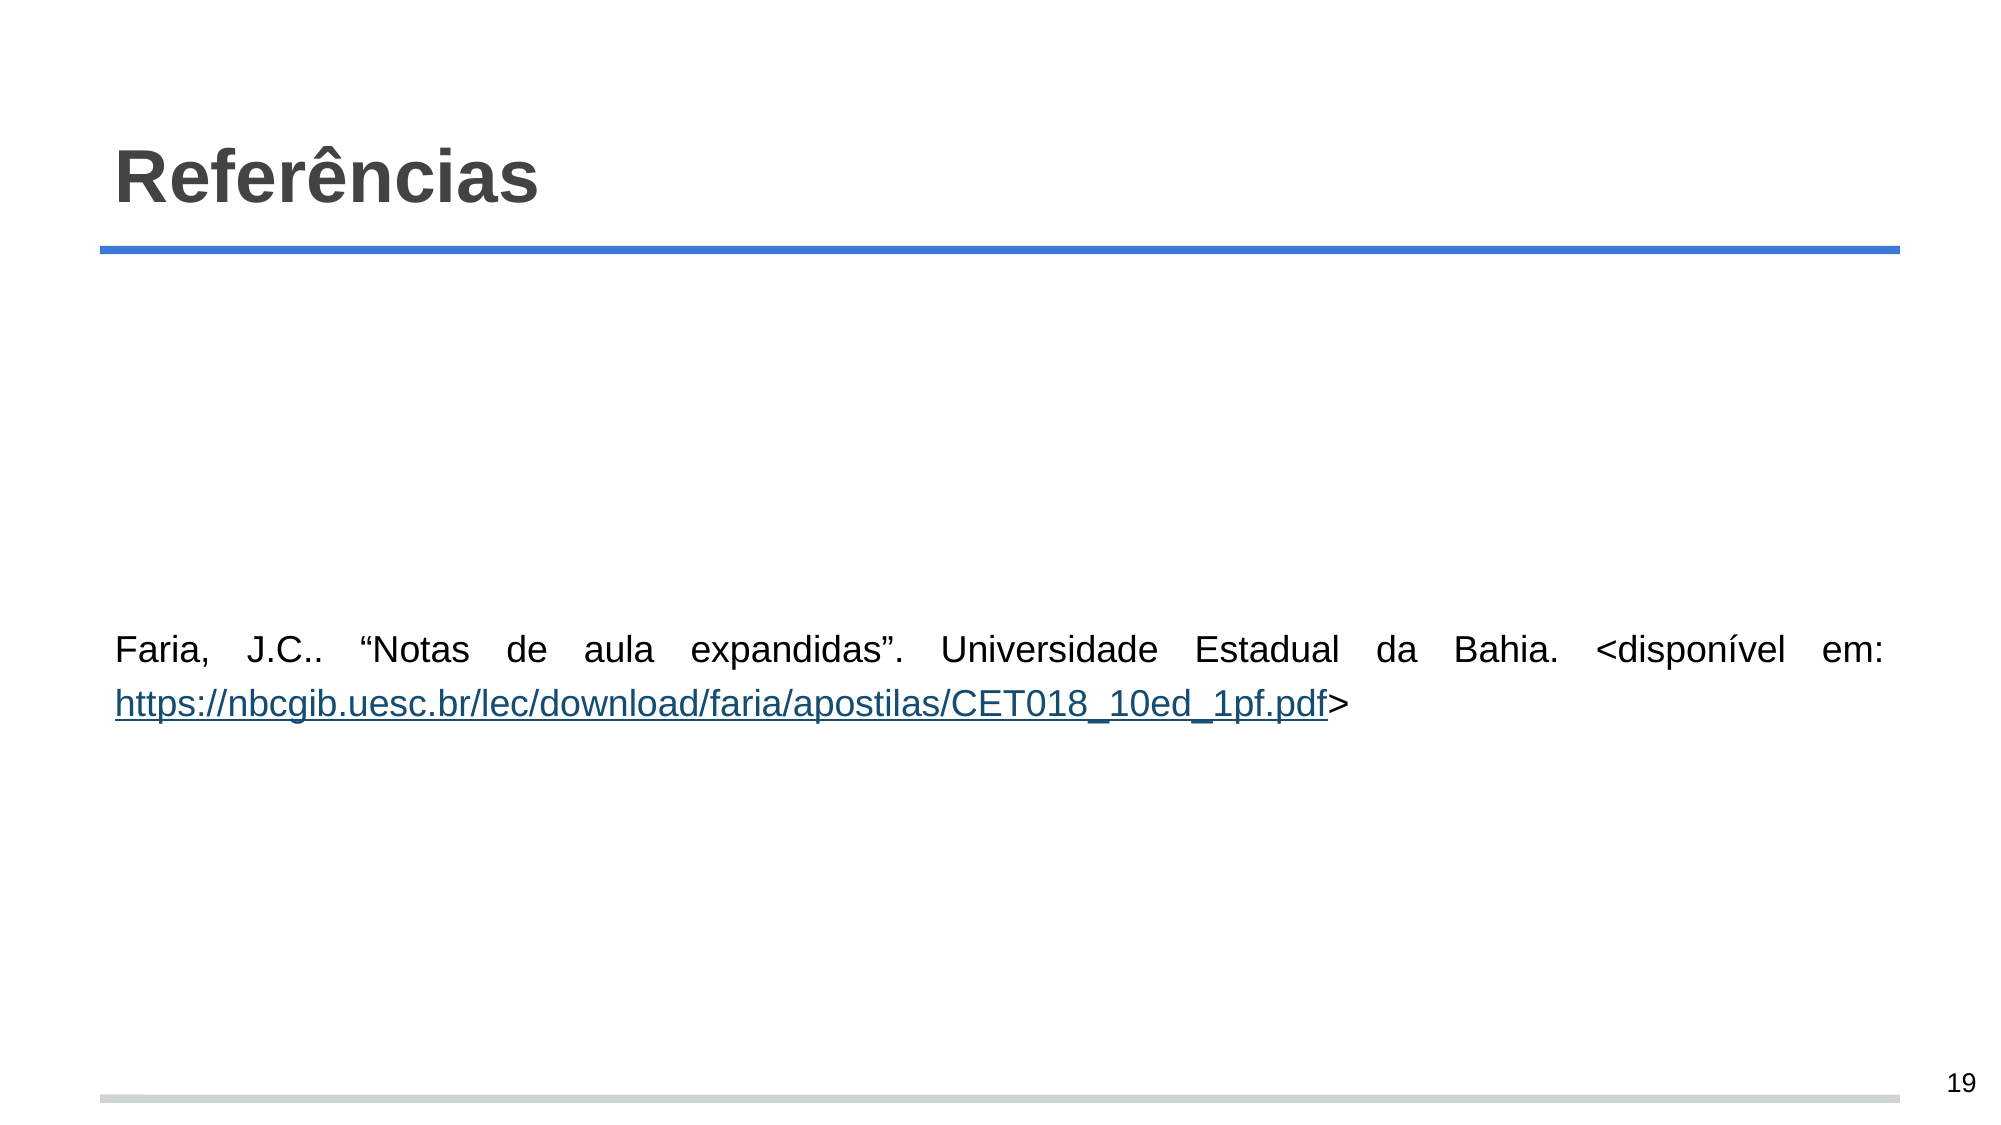

# Referências
Faria, J.C.. “Notas de aula expandidas”. Universidade Estadual da Bahia. <disponível em: https://nbcgib.uesc.br/lec/download/faria/apostilas/CET018_10ed_1pf.pdf>